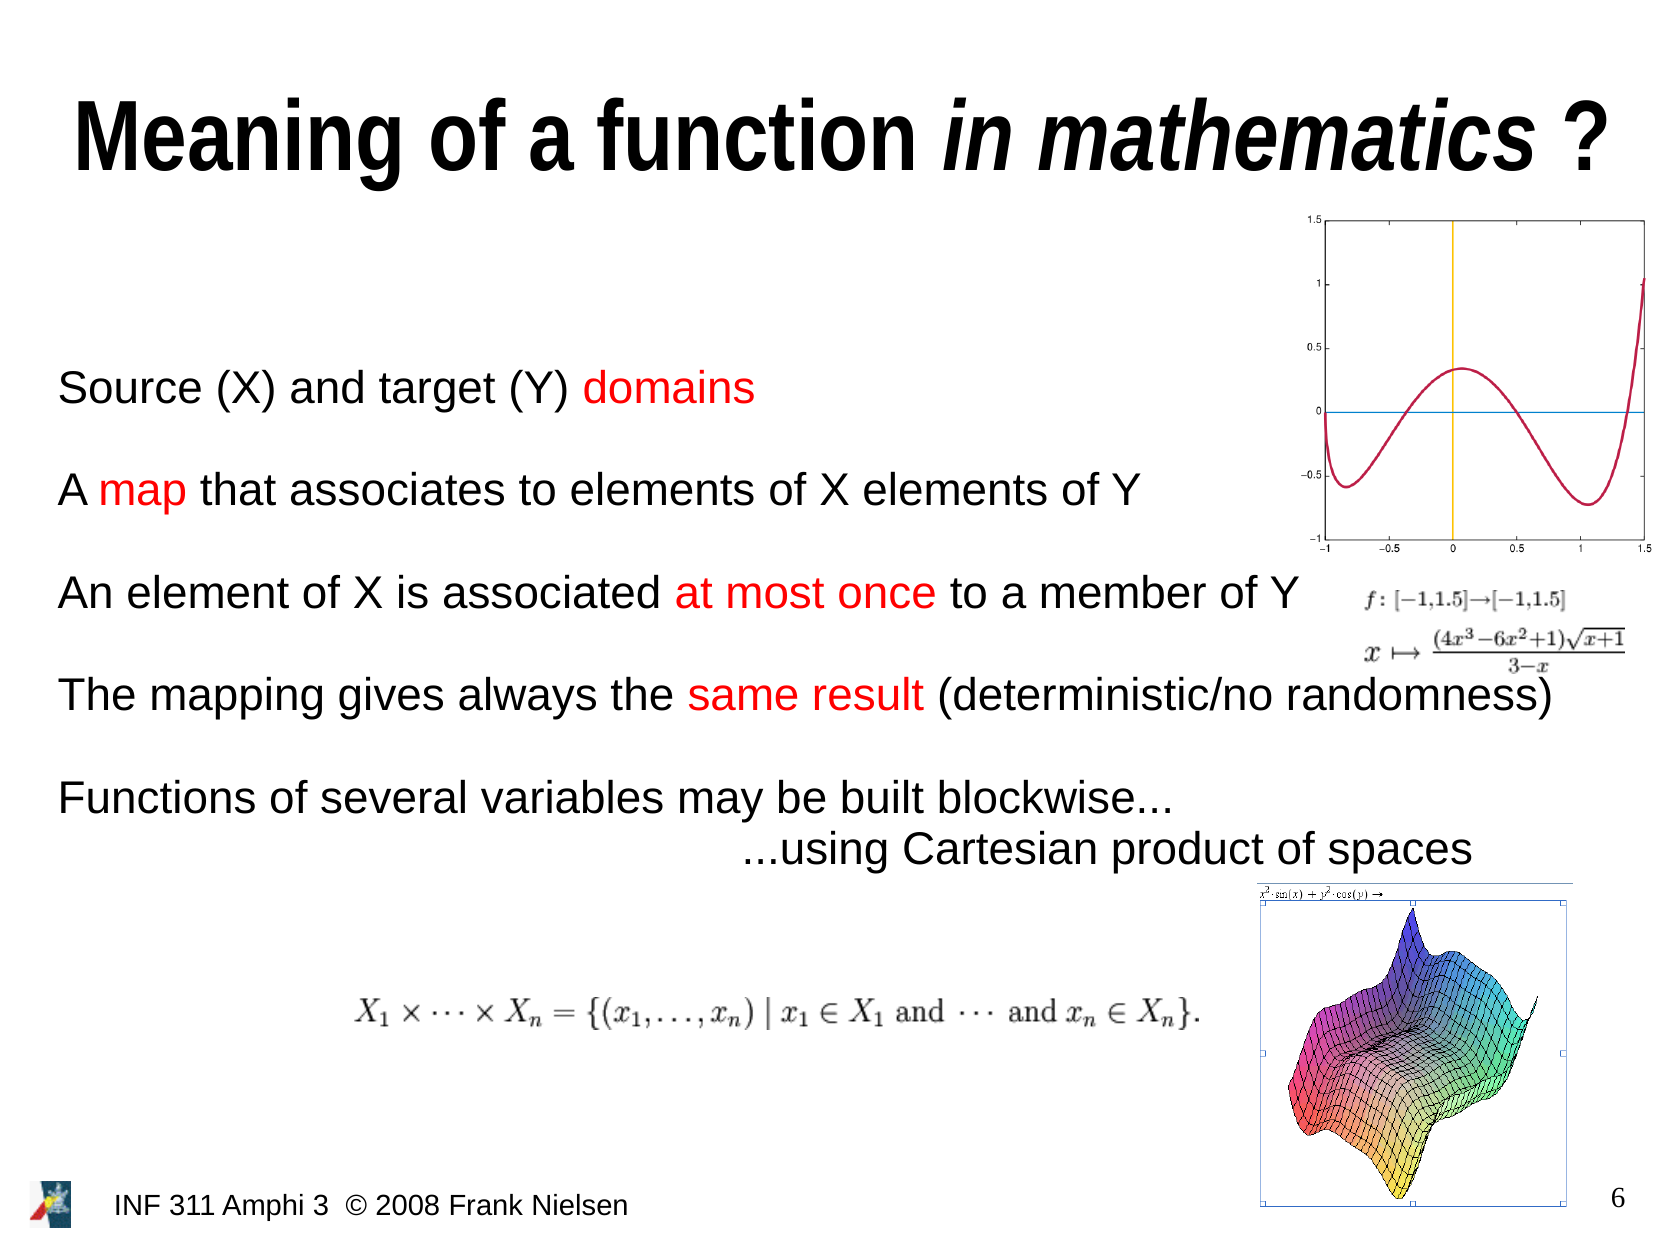

Meaning of a function in mathematics ?
 Source (X) and target (Y) domains
 A map that associates to elements of X elements of Y
 An element of X is associated at most once to a member of Y
 The mapping gives always the same result (deterministic/no randomness)
 Functions of several variables may be built blockwise...
								...using Cartesian product of spaces